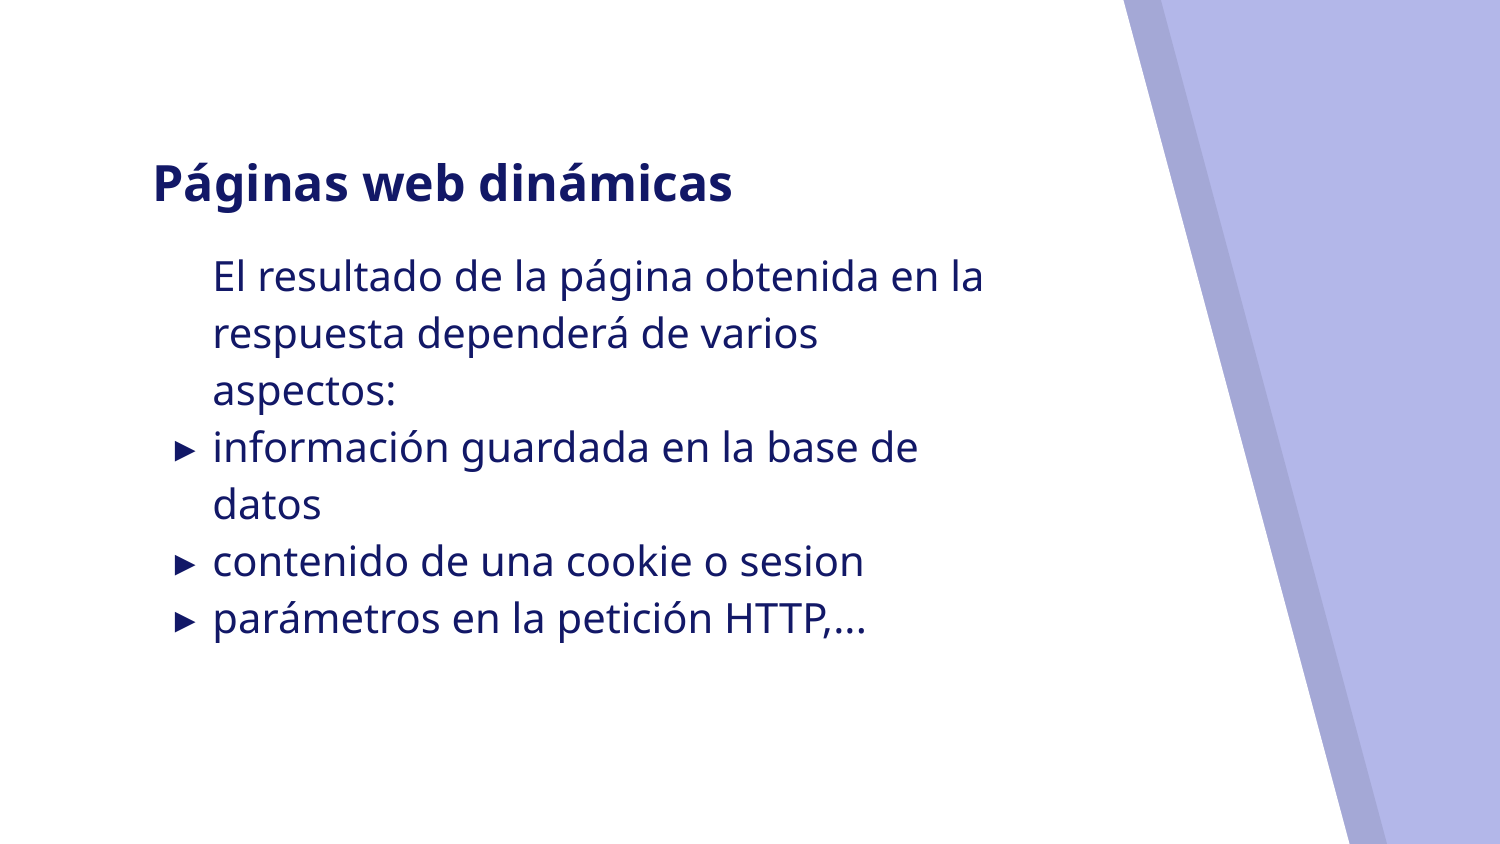

# Páginas web dinámicas
El resultado de la página obtenida en la respuesta dependerá de varios aspectos:
información guardada en la base de datos
contenido de una cookie o sesion
parámetros en la petición HTTP,...